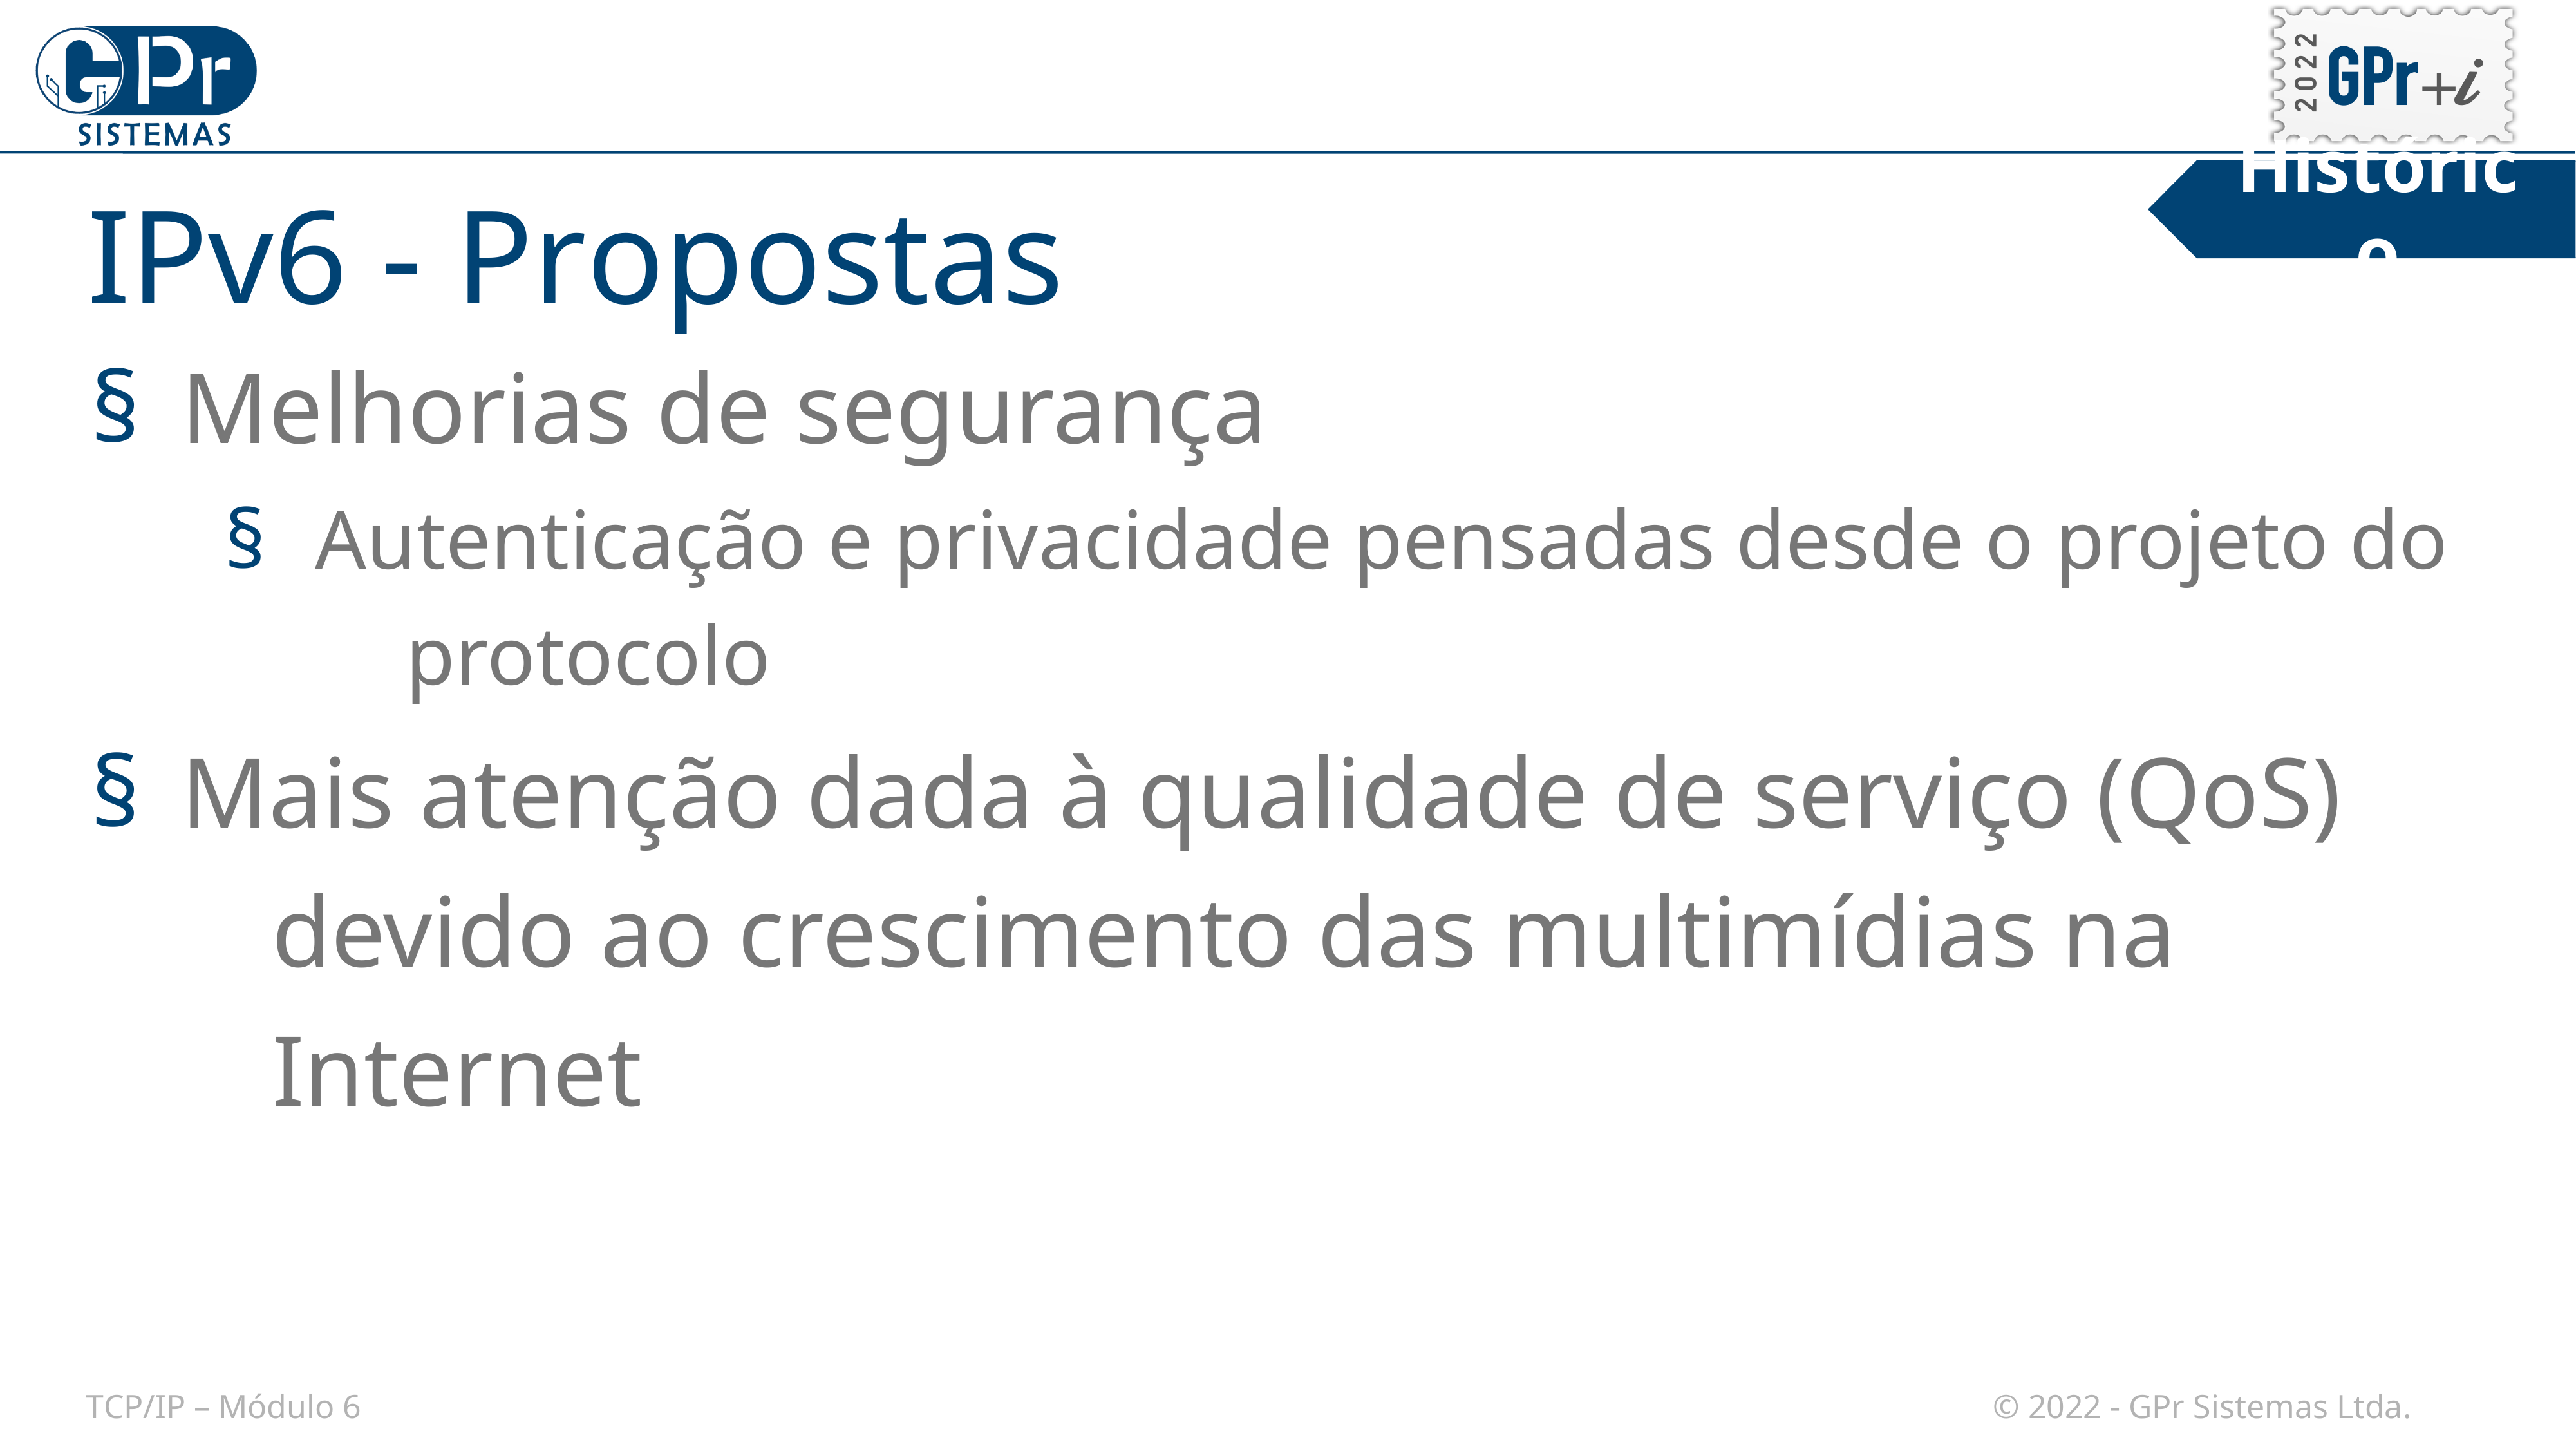

Histórico
IPv6 - Propostas
# Melhorias de segurança
Autenticação e privacidade pensadas desde o projeto do protocolo
Mais atenção dada à qualidade de serviço (QoS) devido ao crescimento das multimídias na Internet